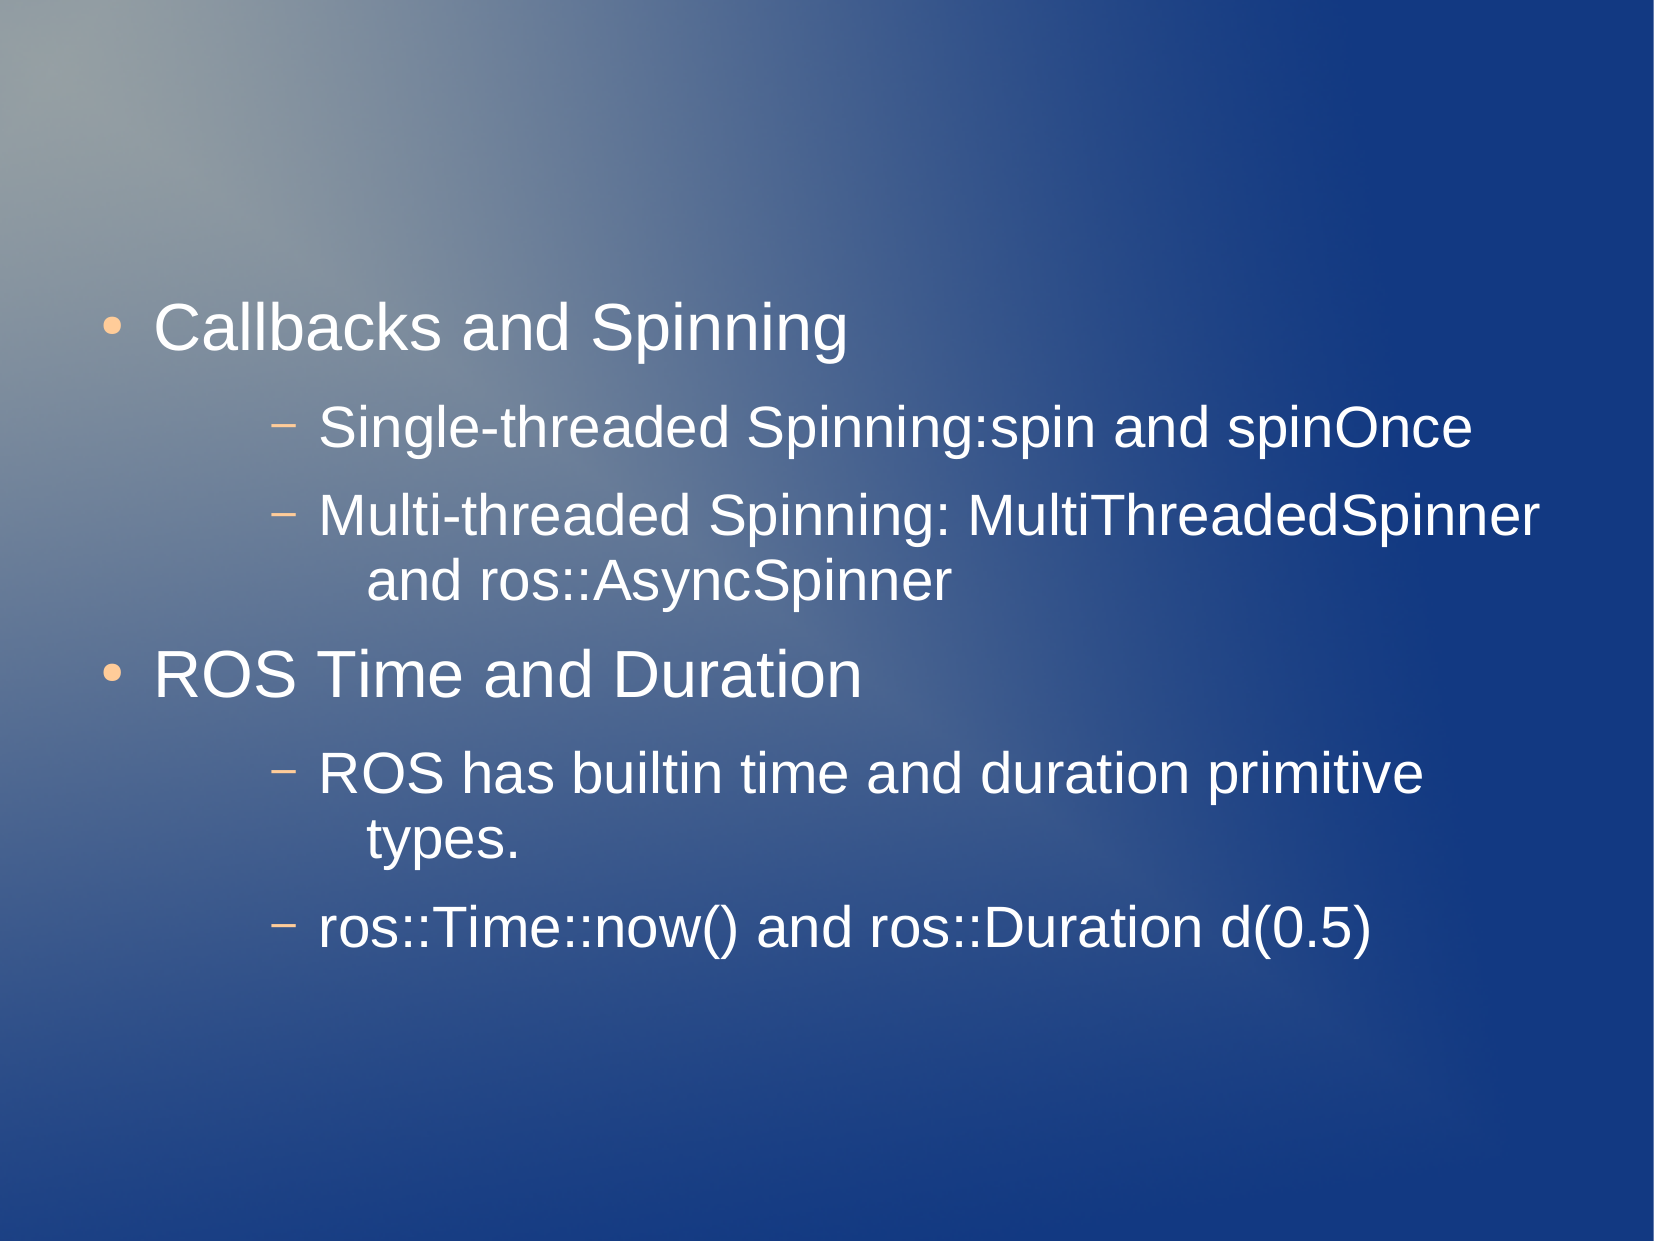

#
Callbacks and Spinning
Single-threaded Spinning:spin and spinOnce
Multi-threaded Spinning: MultiThreadedSpinner and ros::AsyncSpinner
ROS Time and Duration
ROS has builtin time and duration primitive types.
ros::Time::now() and ros::Duration d(0.5)